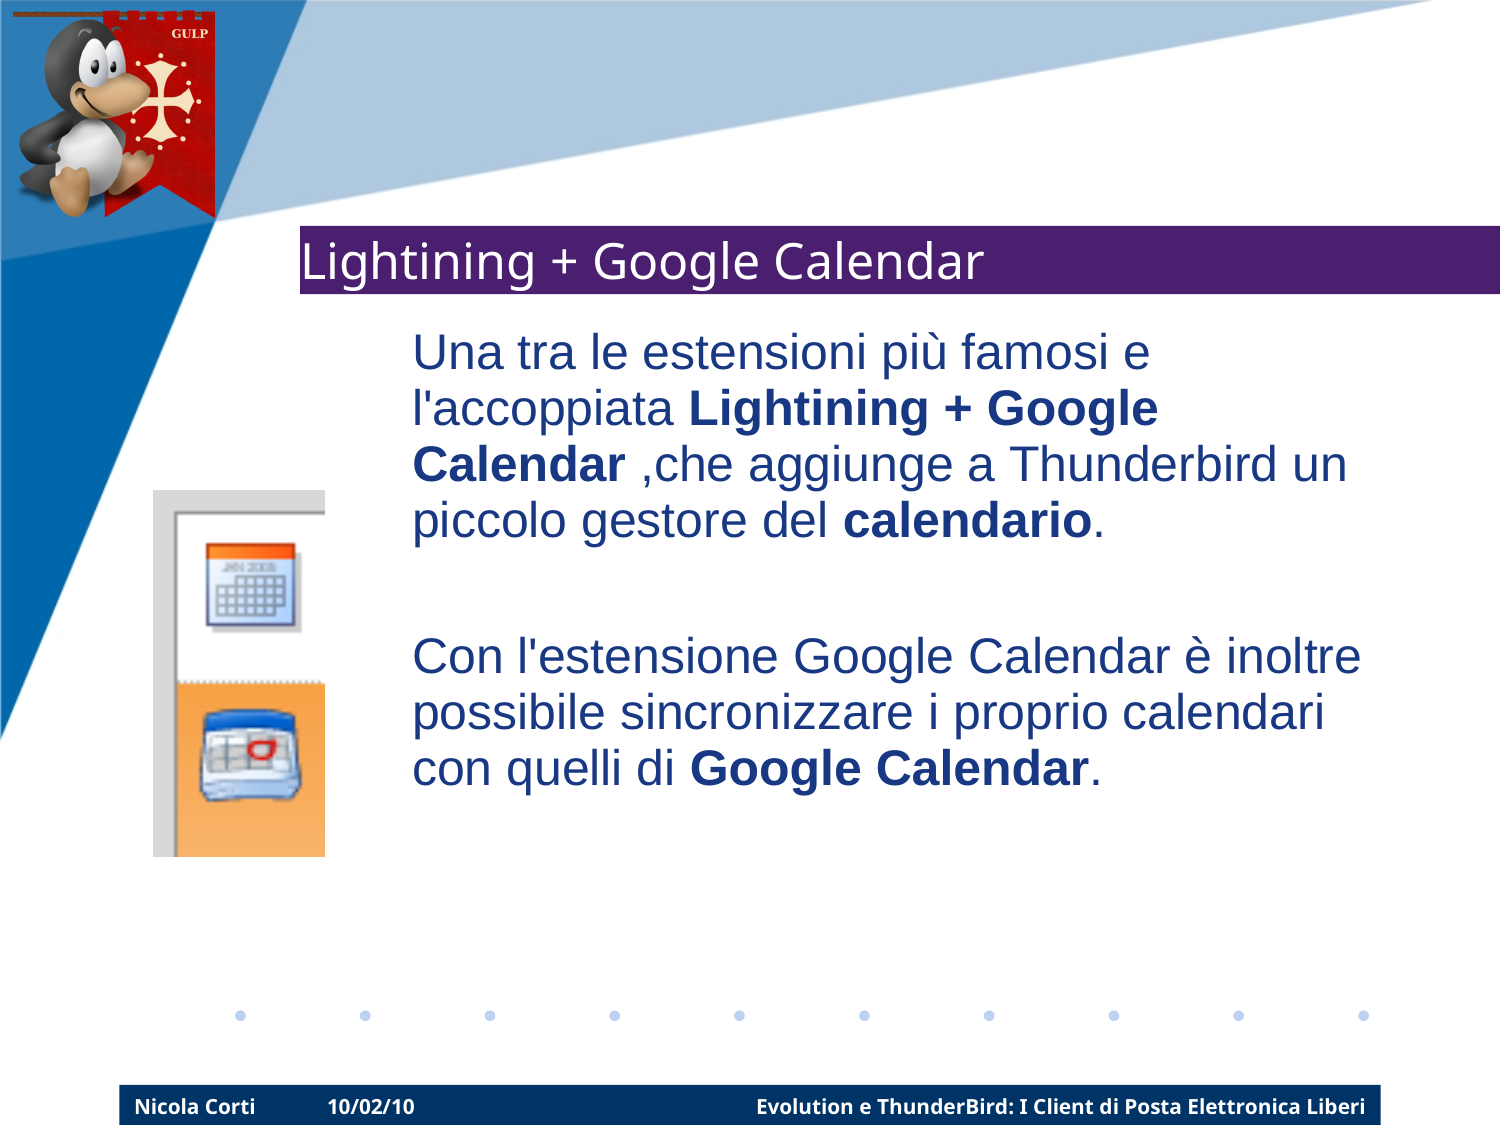

# Lightining + Google Calendar
Una tra le estensioni più famosi e l'accoppiata Lightining + Google Calendar ,che aggiunge a Thunderbird un piccolo gestore del calendario.
Con l'estensione Google Calendar è inoltre possibile sincronizzare i proprio calendari con quelli di Google Calendar.